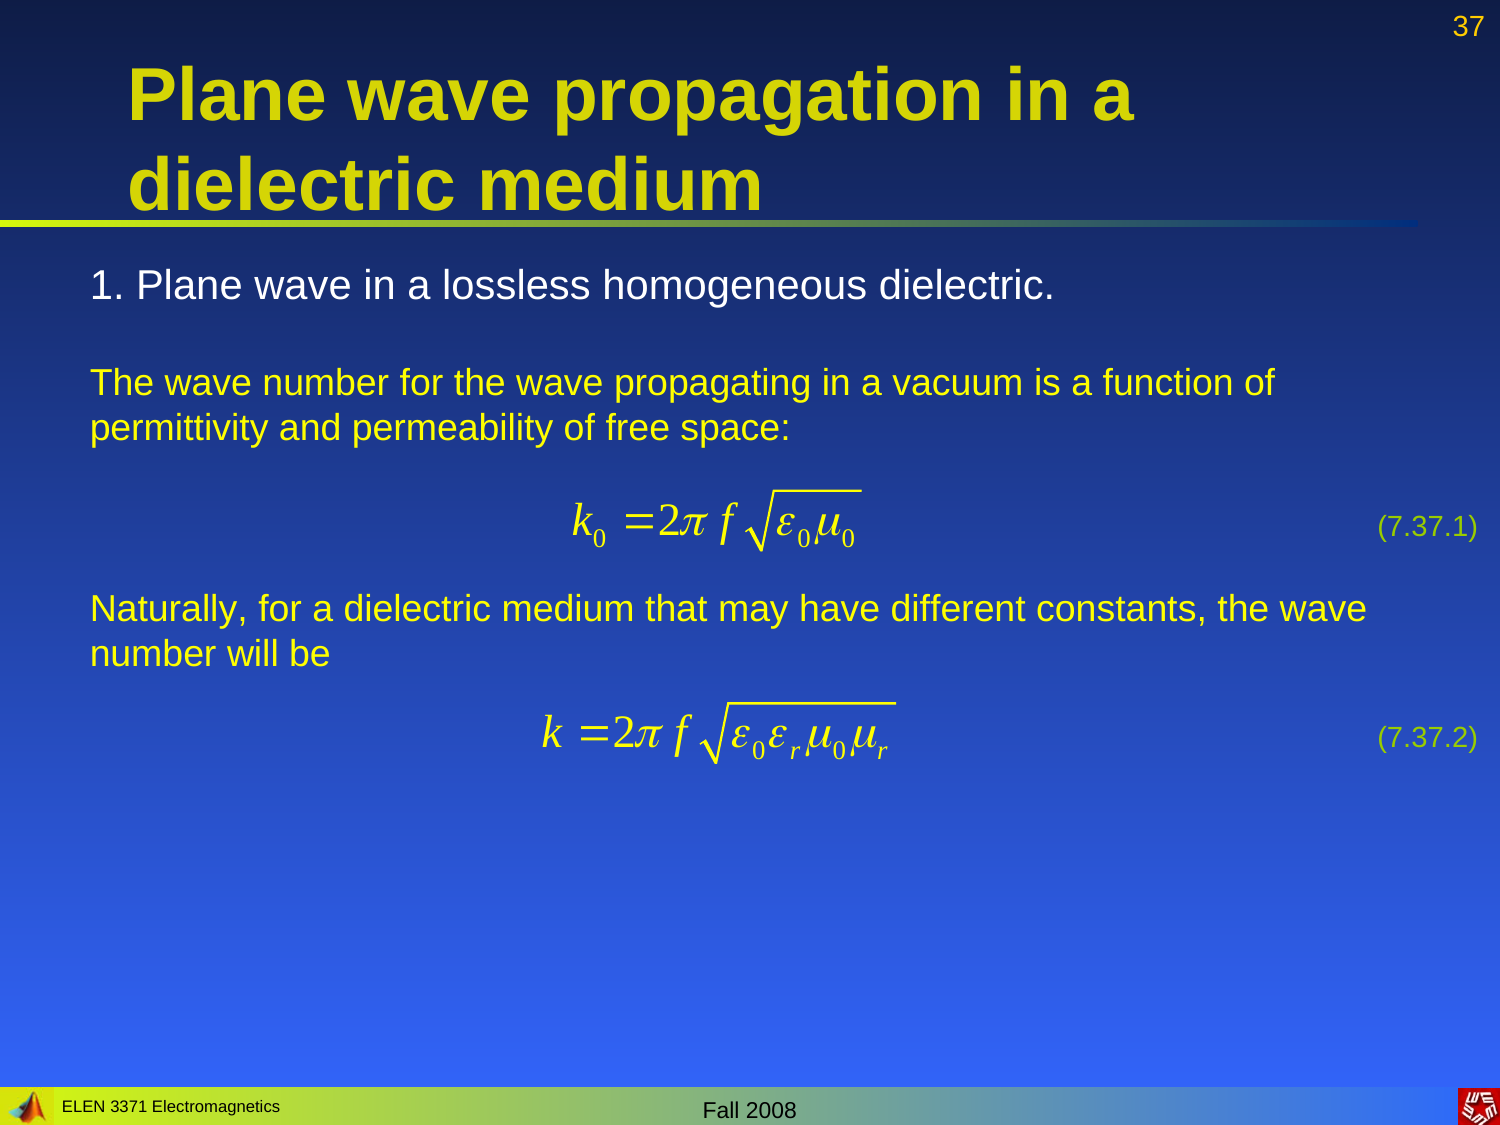

# Plane wave propagation in a dielectric medium
1. Plane wave in a lossless homogeneous dielectric.
The wave number for the wave propagating in a vacuum is a function of permittivity and permeability of free space:
(7.37.1)
Naturally, for a dielectric medium that may have different constants, the wave number will be
(7.37.2)